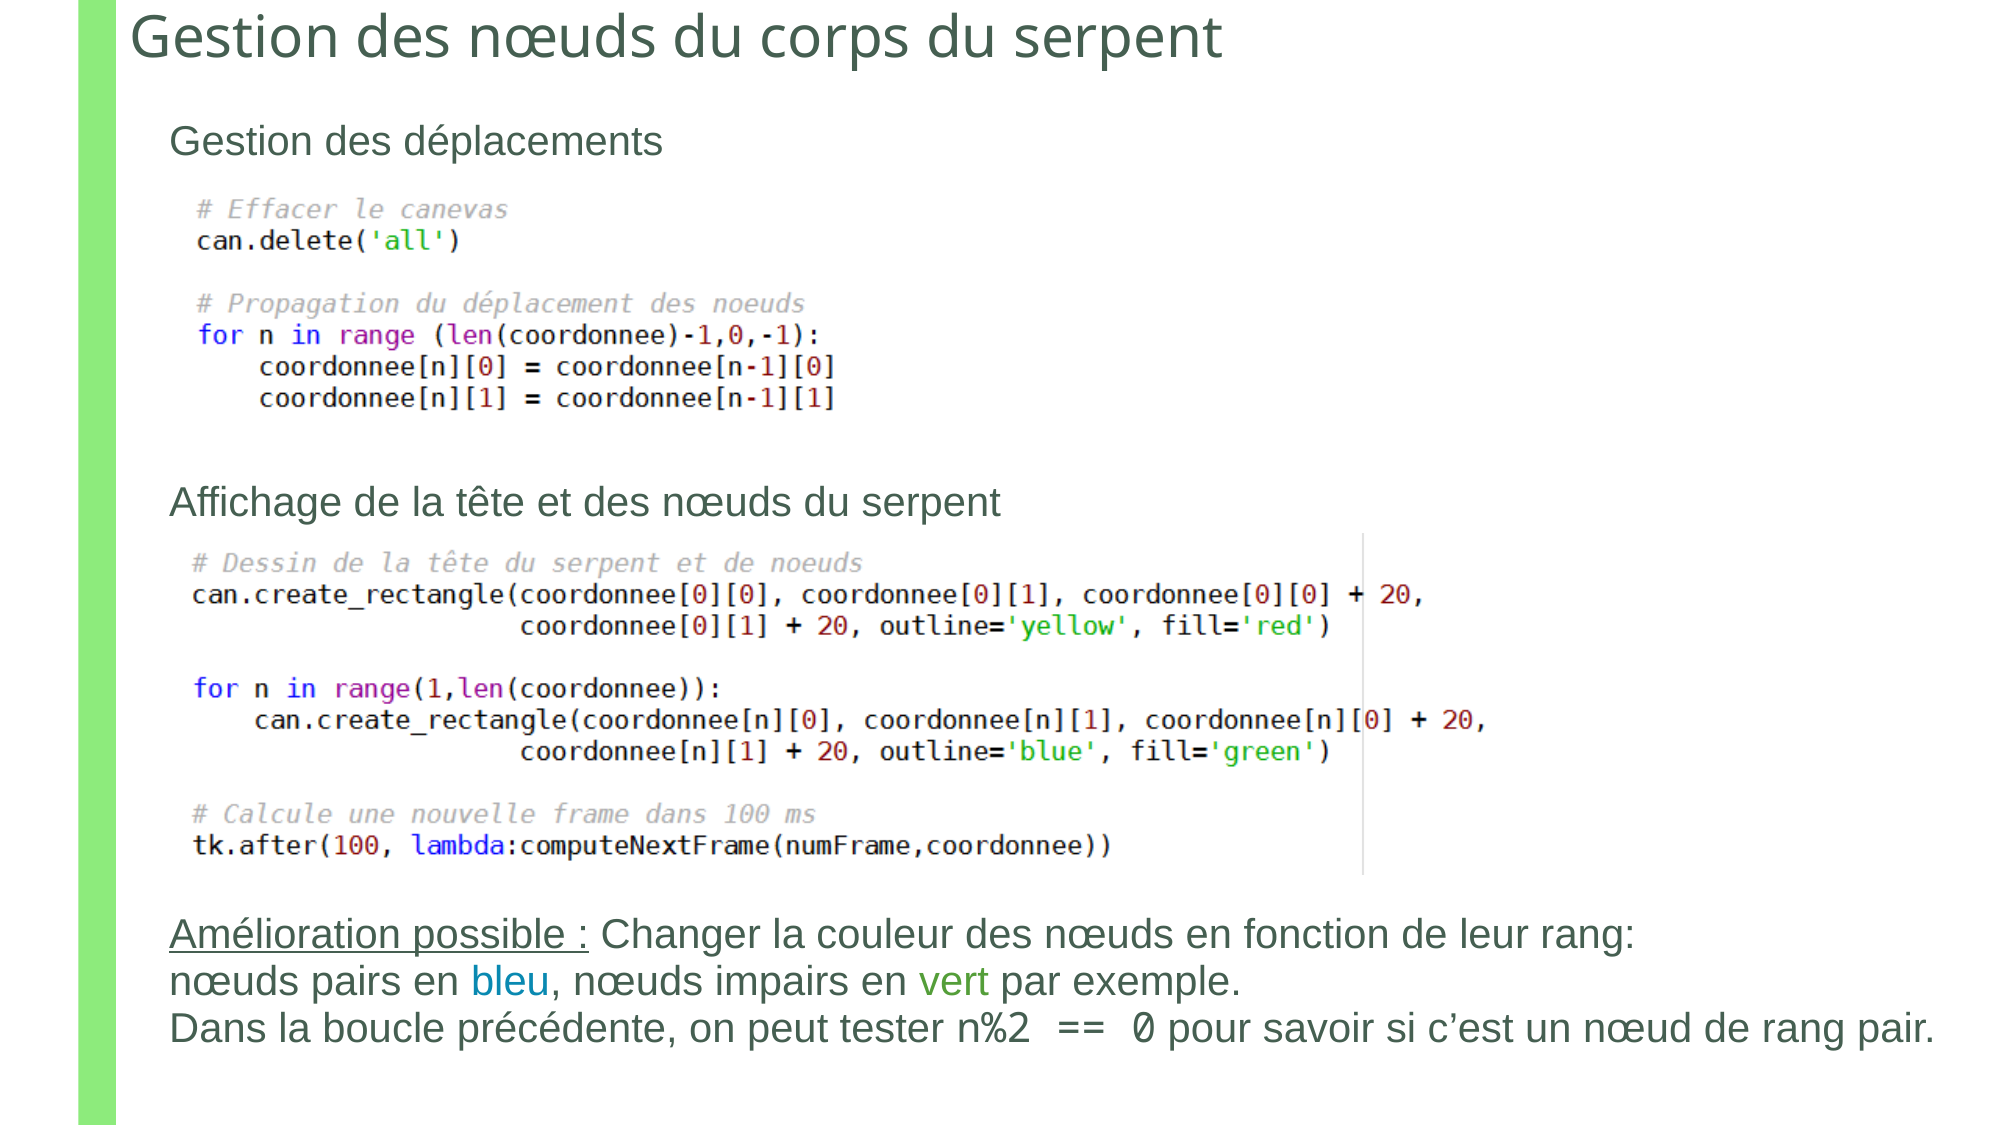

# Gestion des nœuds du corps du serpent
Gestion des déplacements
Affichage de la tête et des nœuds du serpent
Amélioration possible : Changer la couleur des nœuds en fonction de leur rang:
nœuds pairs en bleu, nœuds impairs en vert par exemple.
Dans la boucle précédente, on peut tester n%2 == 0 pour savoir si c’est un nœud de rang pair.